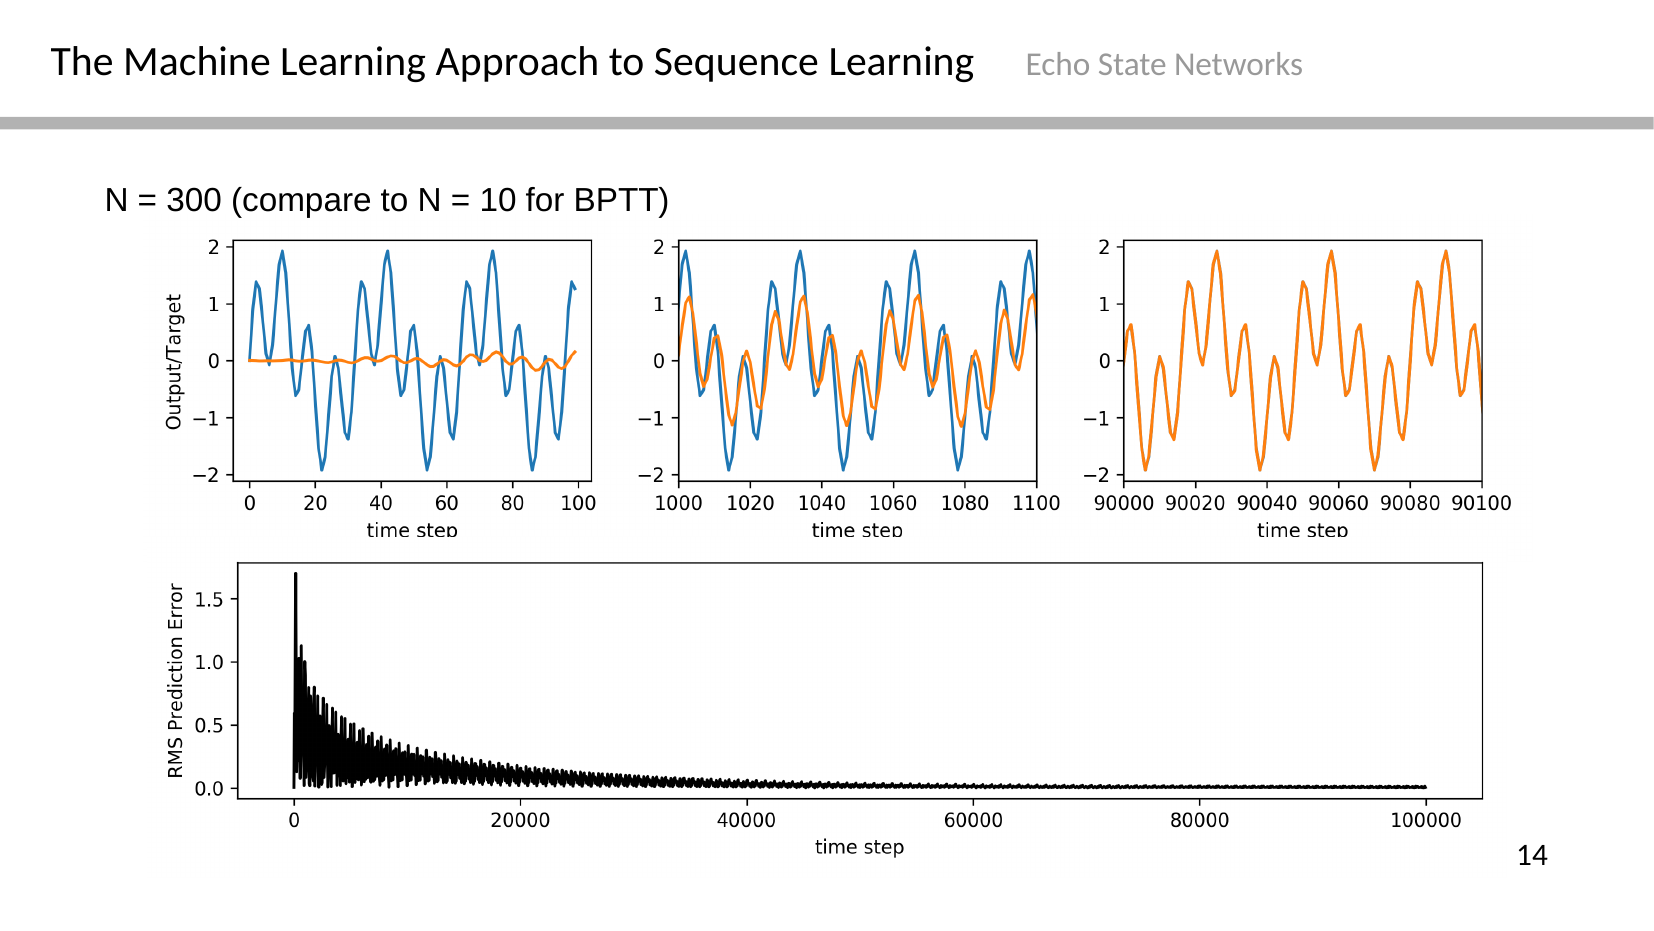

The Machine Learning Approach to Sequence Learning	Echo State Networks
N = 300 (compare to N = 10 for BPTT)